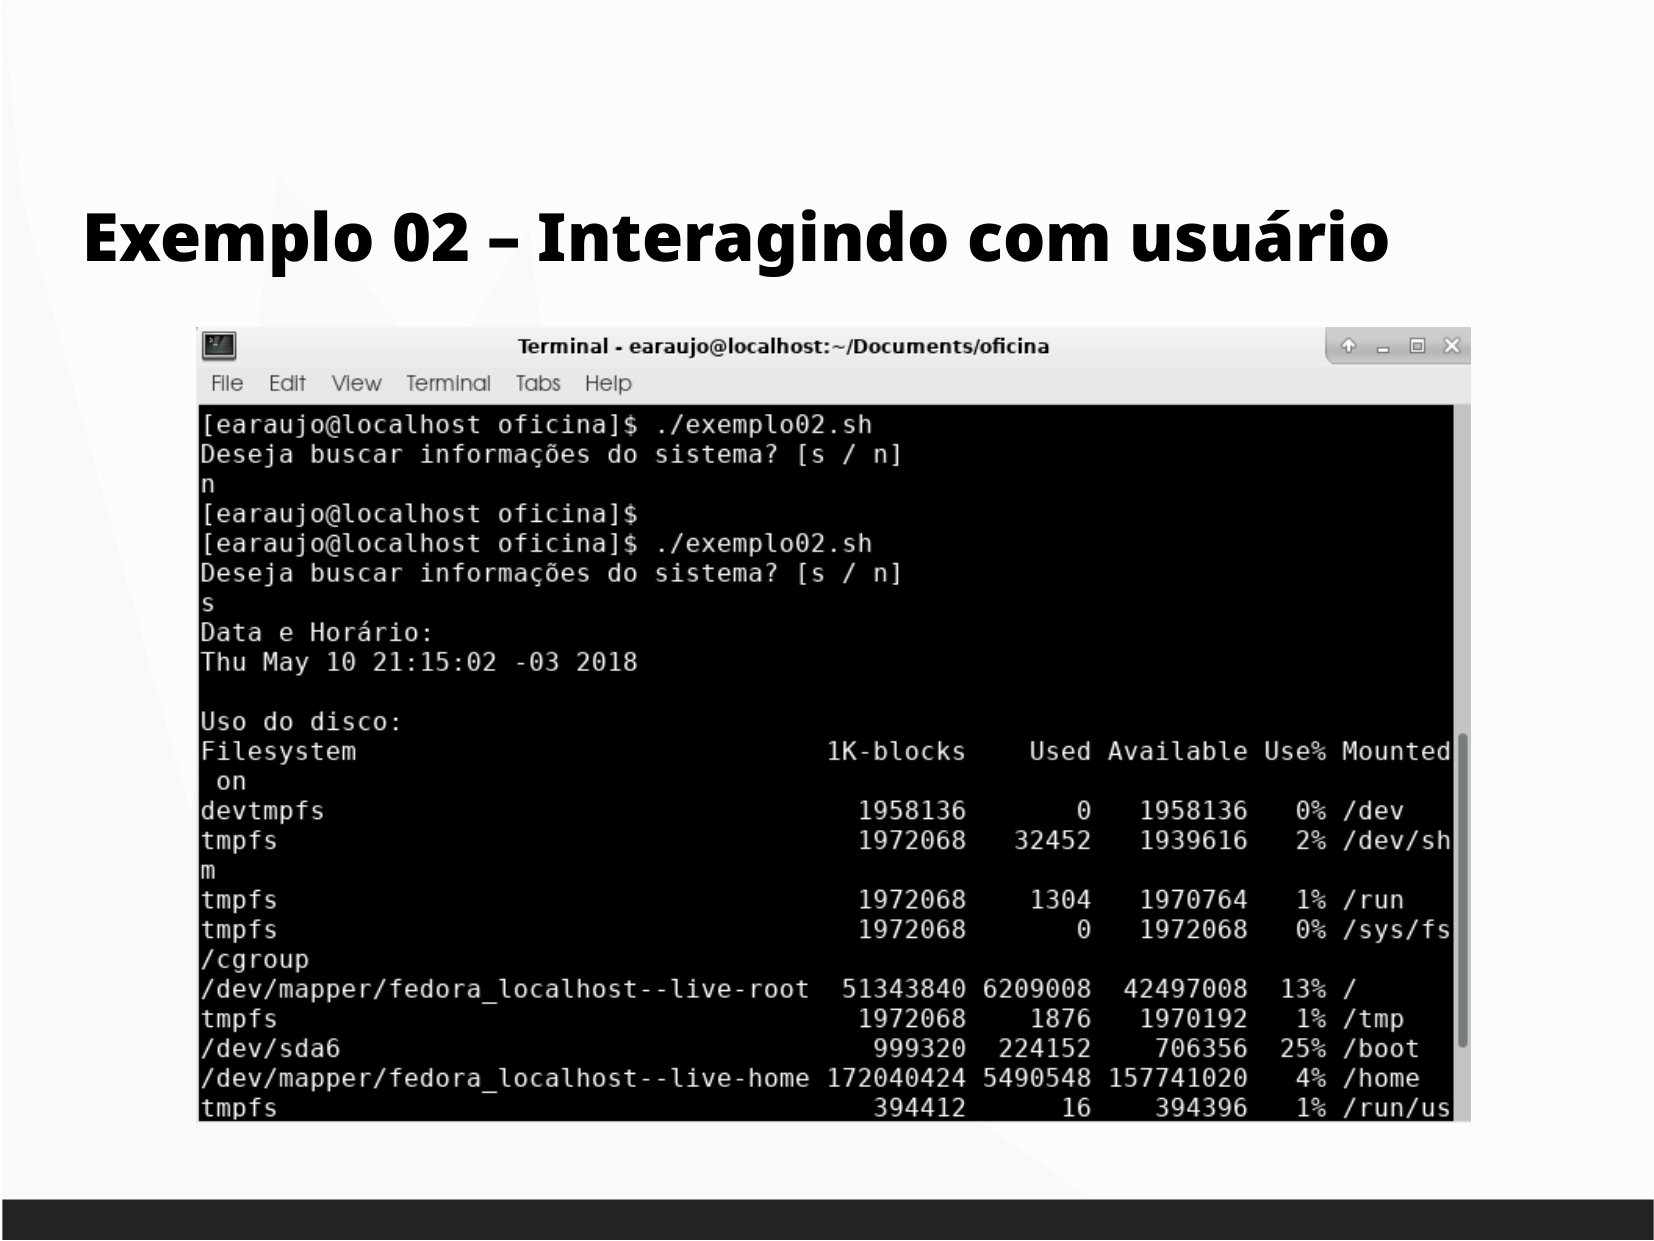

# Exemplo 02 – Interagindo com usuário